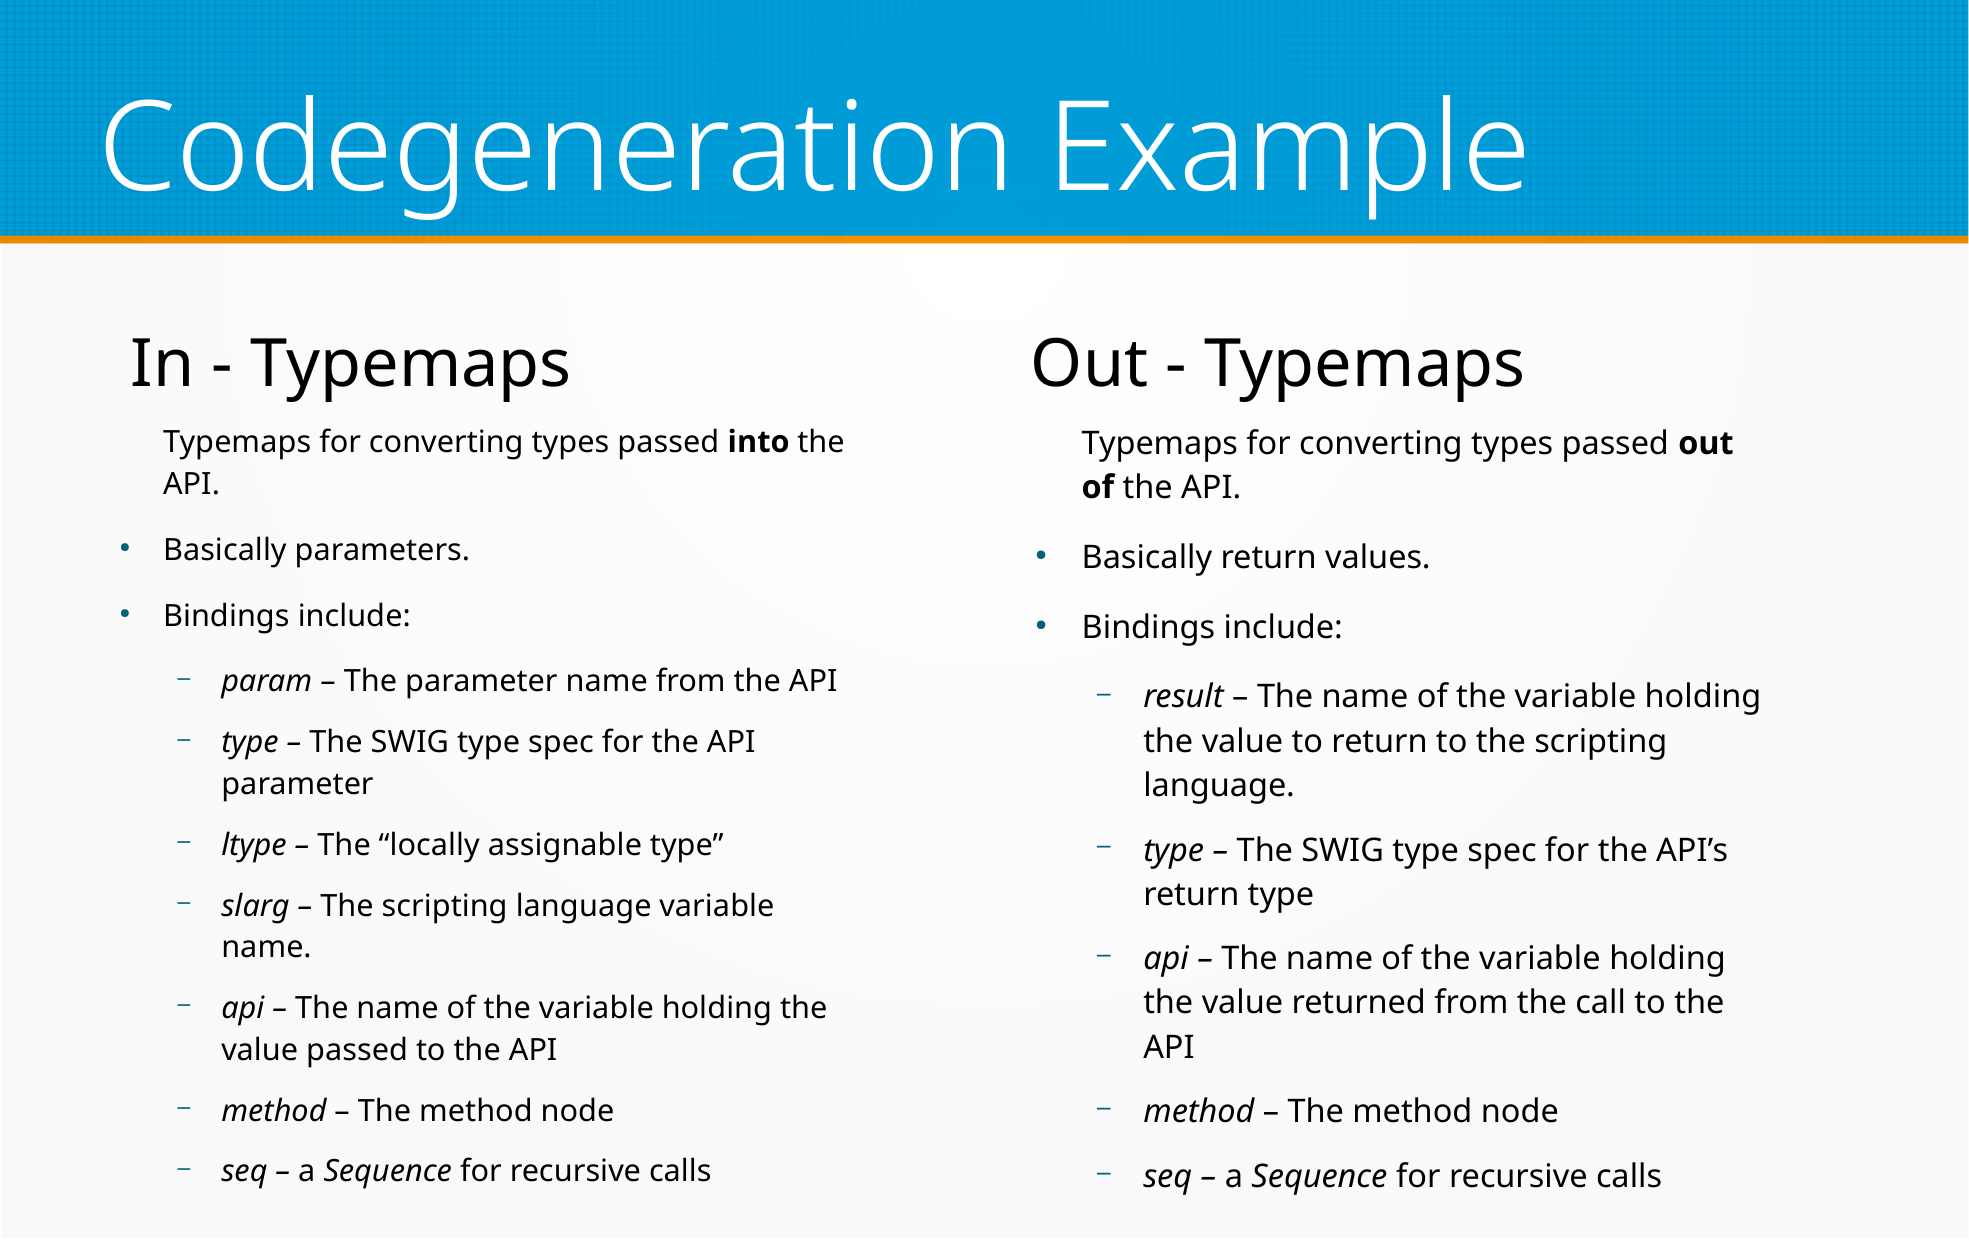

# Codegeneration Example
In - Typemaps
Out - Typemaps
Typemaps for converting types passed into the API.
Basically parameters.
Bindings include:
param – The parameter name from the API
type – The SWIG type spec for the API parameter
ltype – The “locally assignable type”
slarg – The scripting language variable name.
api – The name of the variable holding the value passed to the API
method – The method node
seq – a Sequence for recursive calls
Typemaps for converting types passed out of the API.
Basically return values.
Bindings include:
result – The name of the variable holding the value to return to the scripting language.
type – The SWIG type spec for the API’s return type
api – The name of the variable holding the value returned from the call to the API
method – The method node
seq – a Sequence for recursive calls